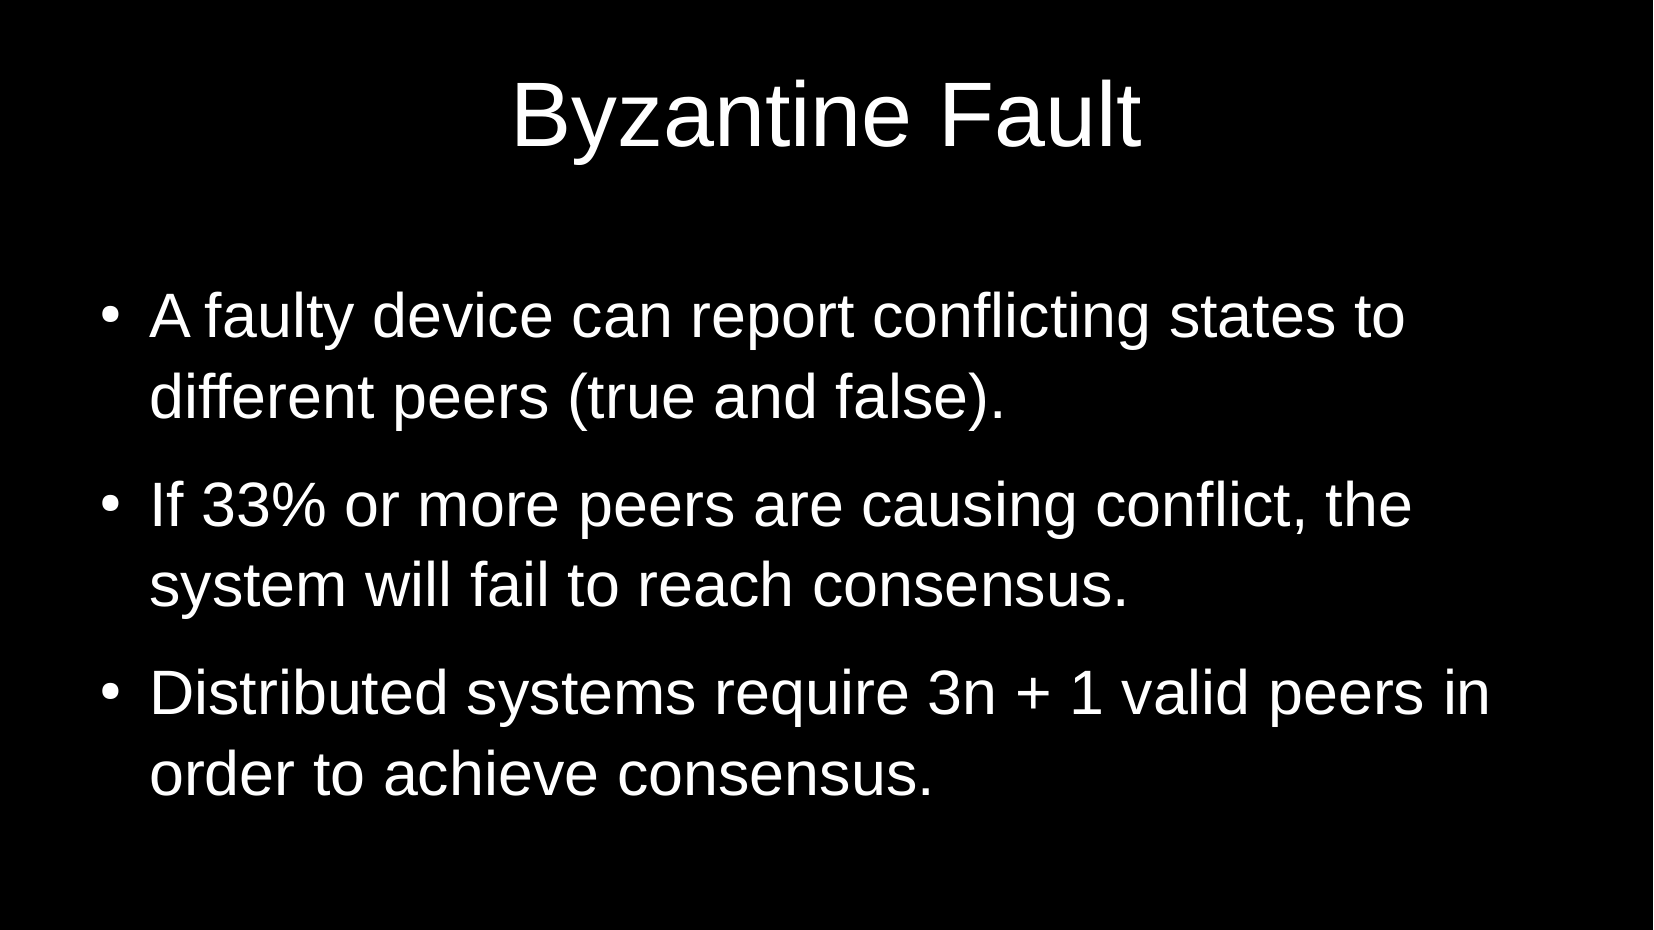

# Byzantine Fault
A faulty device can report conflicting states to different peers (true and false).
If 33% or more peers are causing conflict, the system will fail to reach consensus.
Distributed systems require 3n + 1 valid peers in order to achieve consensus.